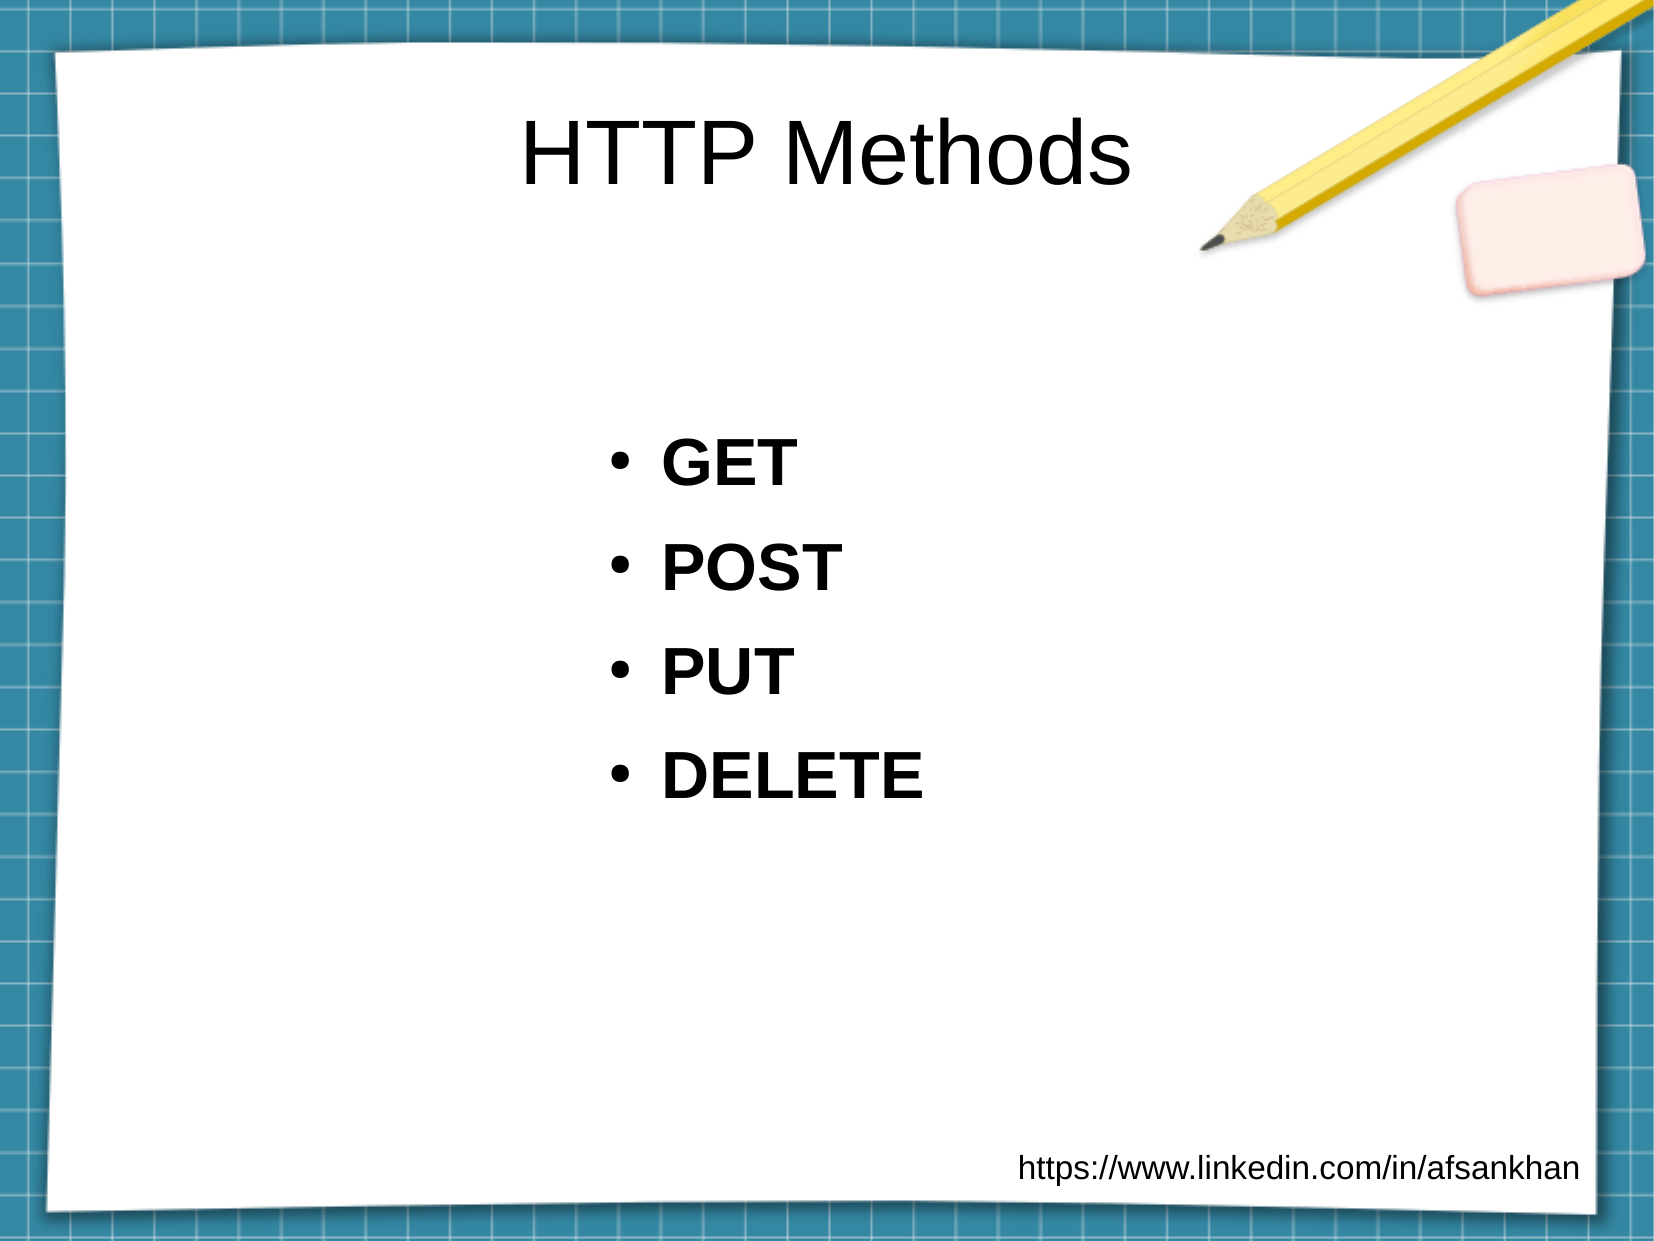

# HTTP Methods
GET
POST
PUT
DELETE
https://www.linkedin.com/in/afsankhan